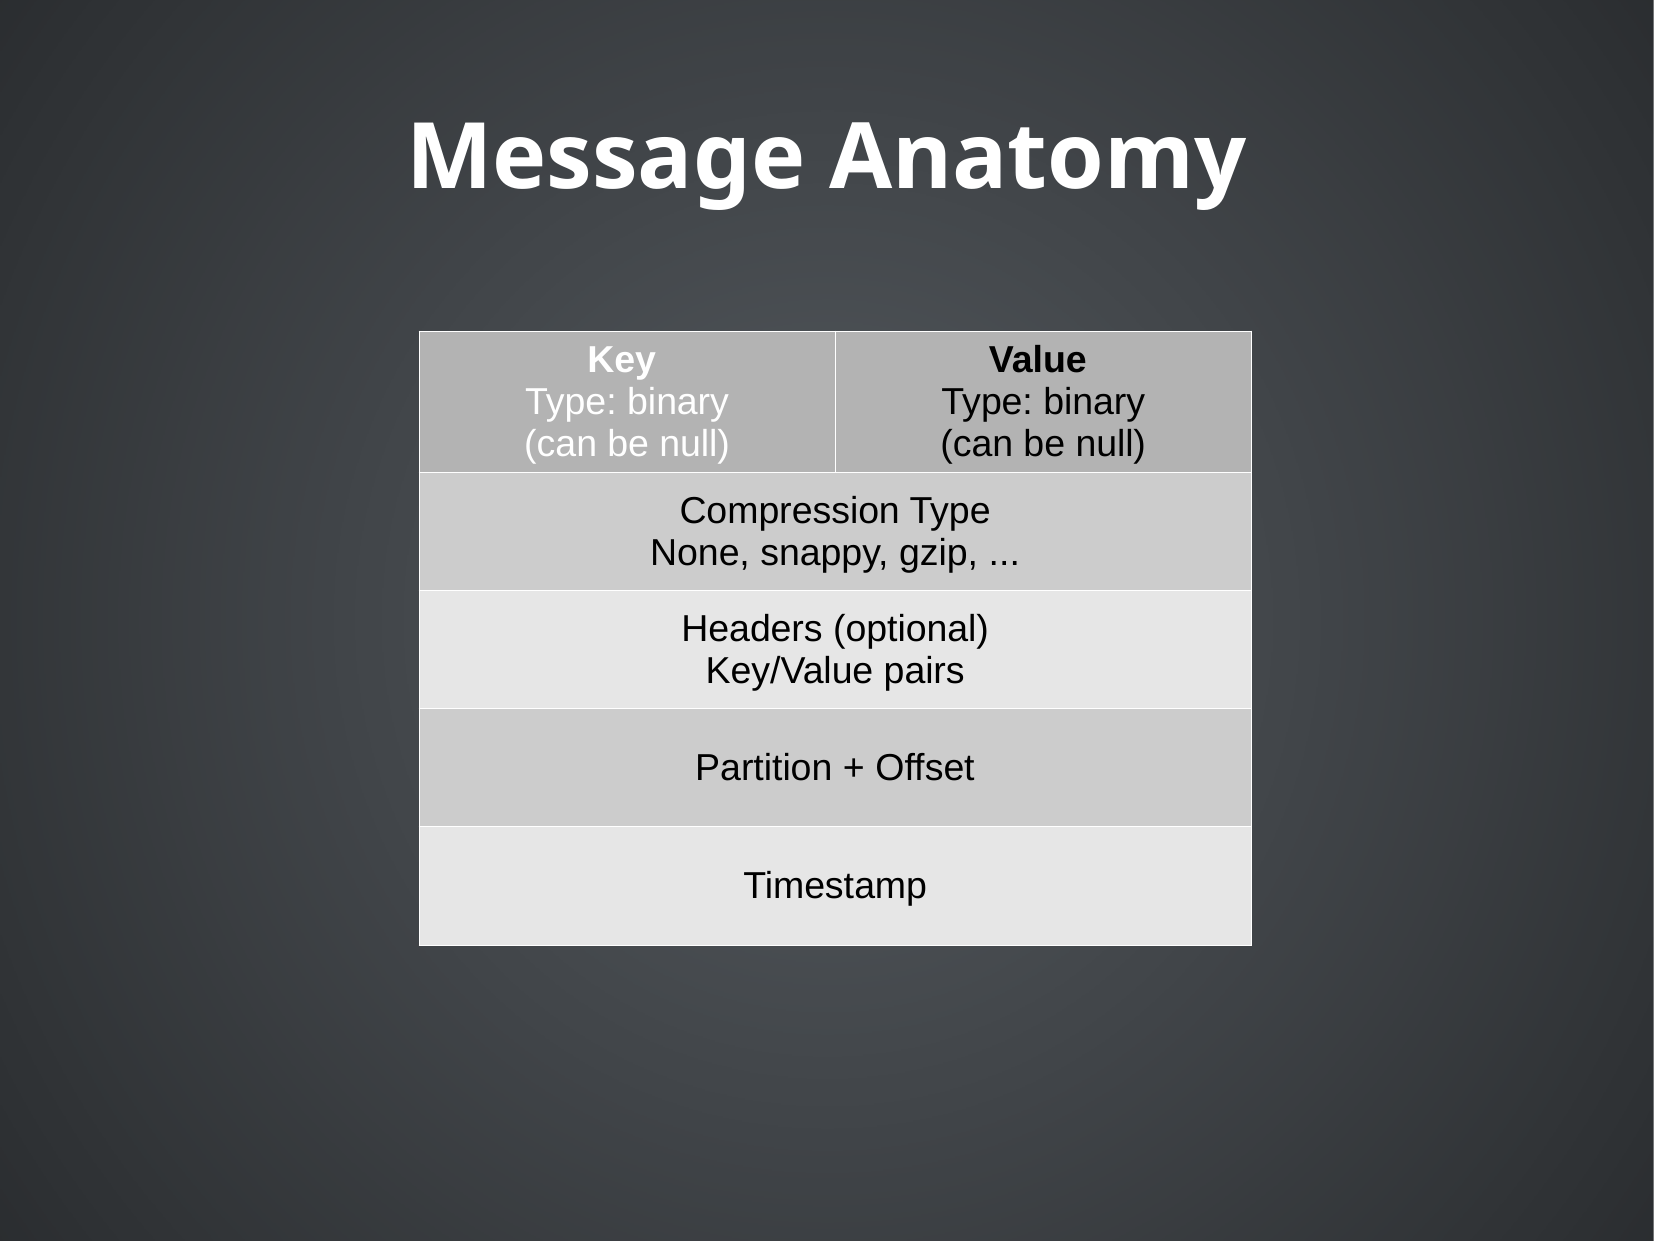

# Message Anatomy
| Key Type: binary (can be null) | Value Type: binary (can be null) |
| --- | --- |
| Compression Type None, snappy, gzip, ... | |
| Headers (optional) Key/Value pairs | |
| Partition + Offset | |
| Timestamp | |